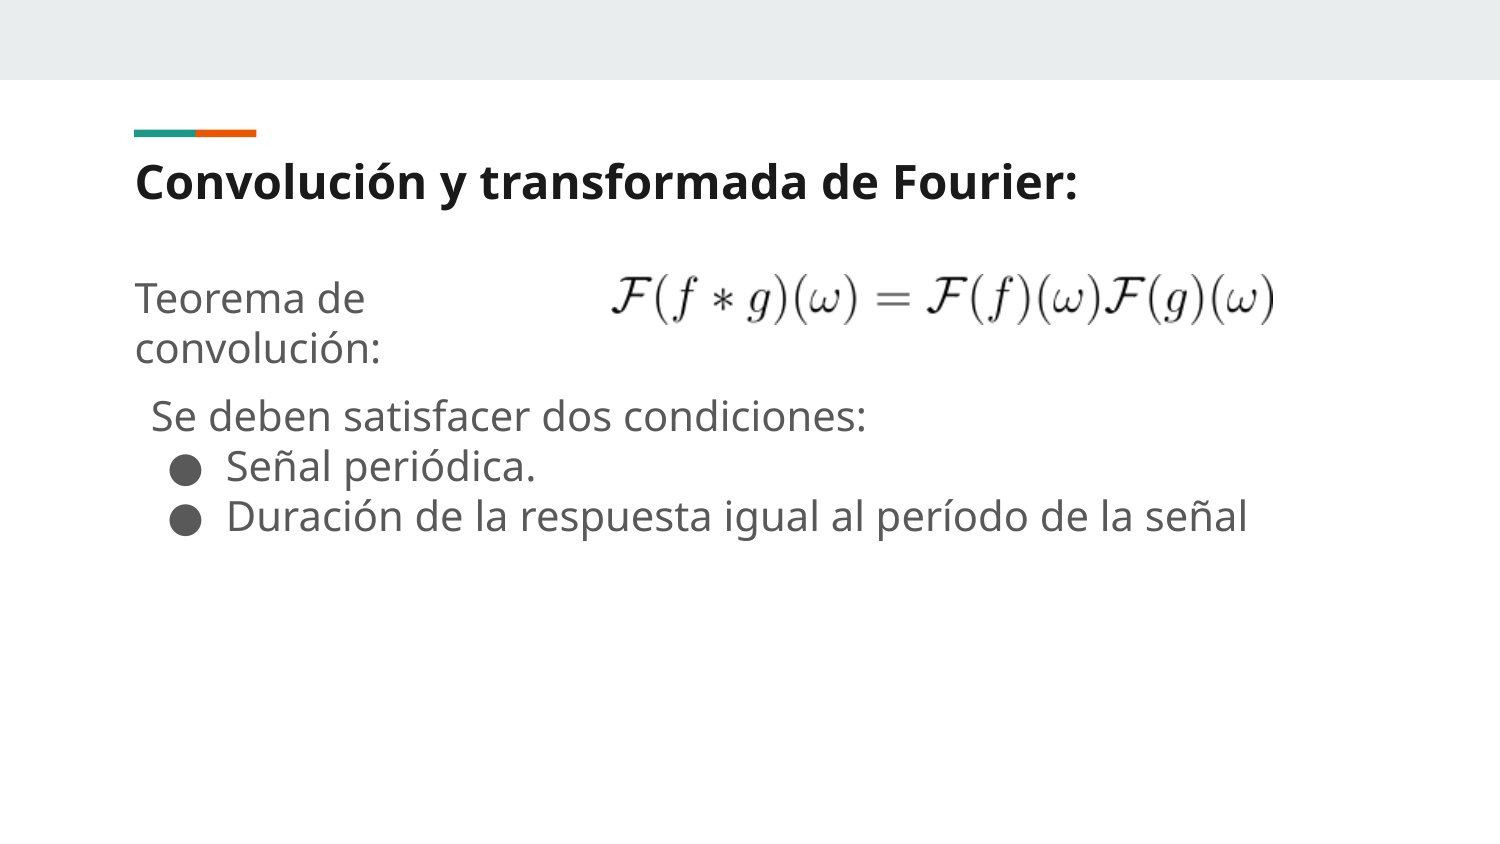

# Convolución y transformada de Fourier:
Teorema de convolución:
Se deben satisfacer dos condiciones:
Señal periódica.
Duración de la respuesta igual al período de la señal